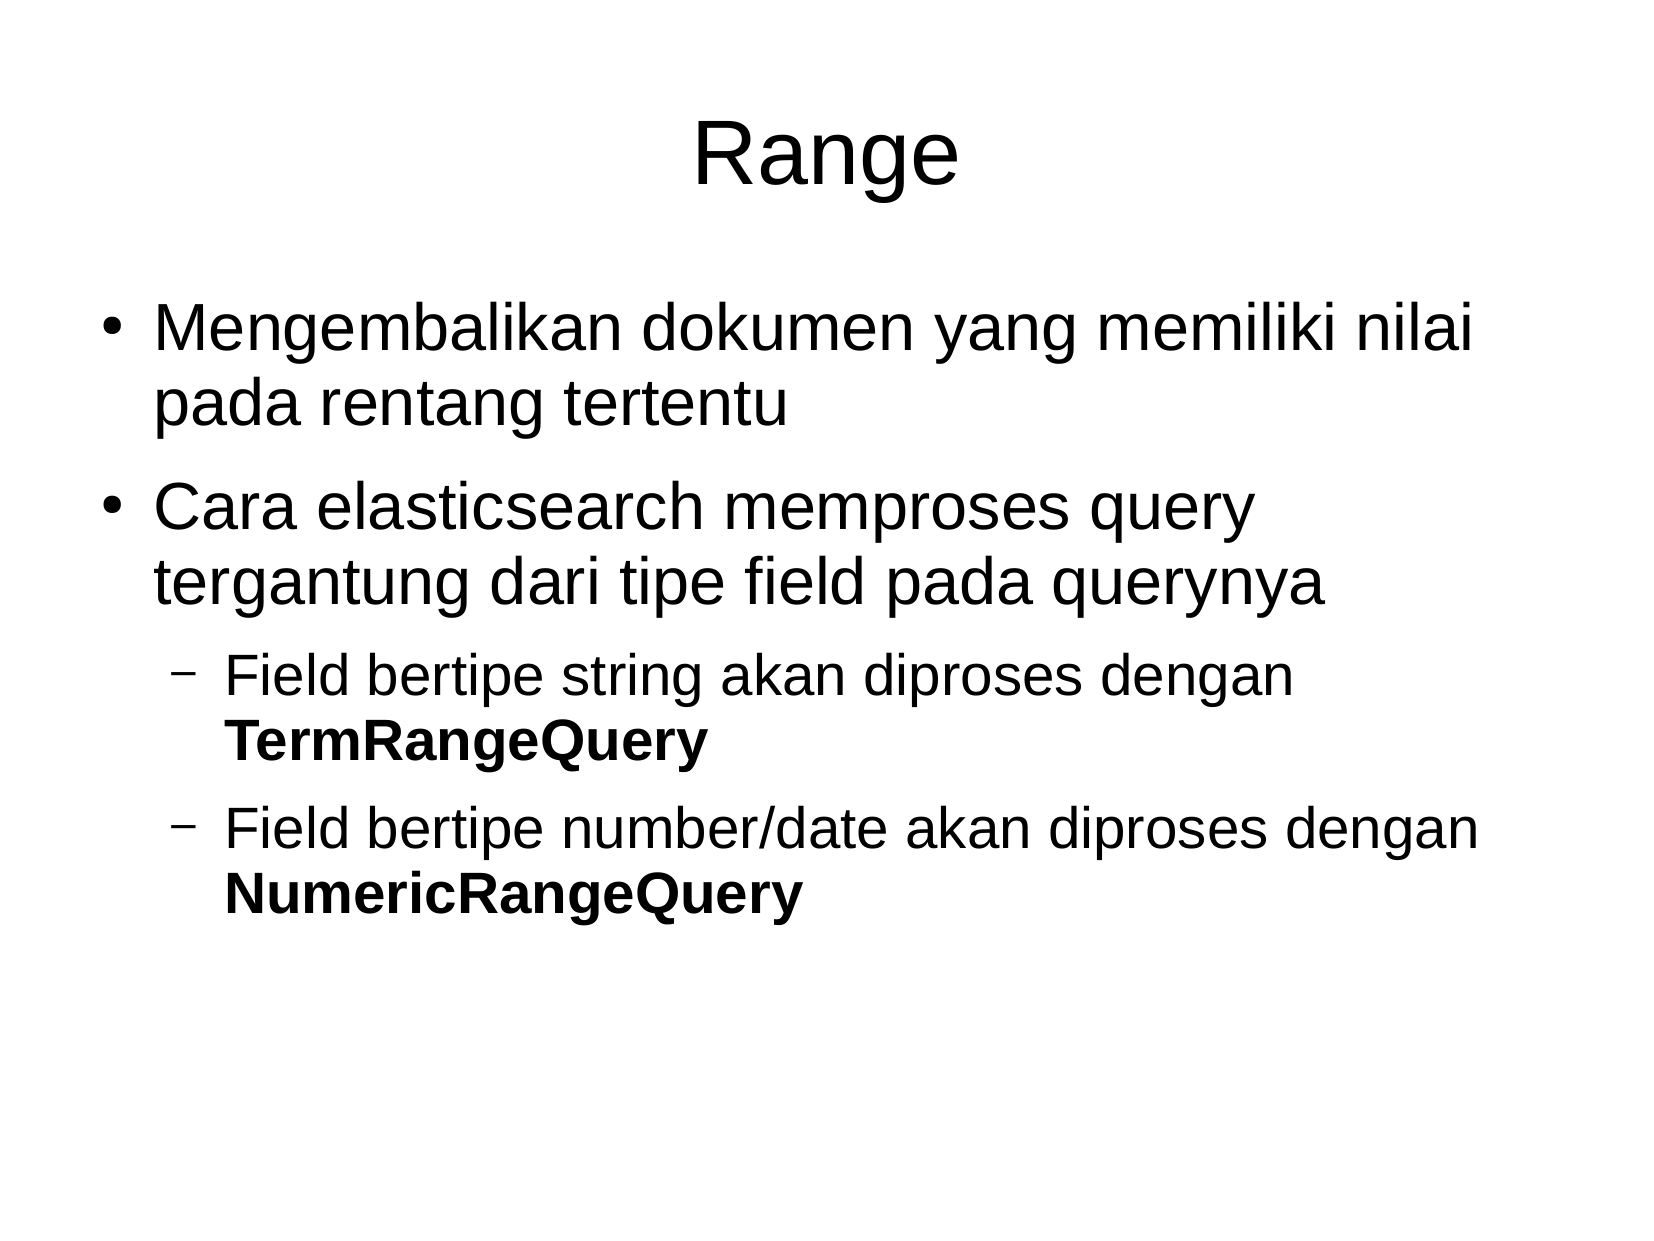

# Range
Mengembalikan dokumen yang memiliki nilai pada rentang tertentu
Cara elasticsearch memproses query tergantung dari tipe field pada querynya
Field bertipe string akan diproses dengan TermRangeQuery
Field bertipe number/date akan diproses dengan NumericRangeQuery